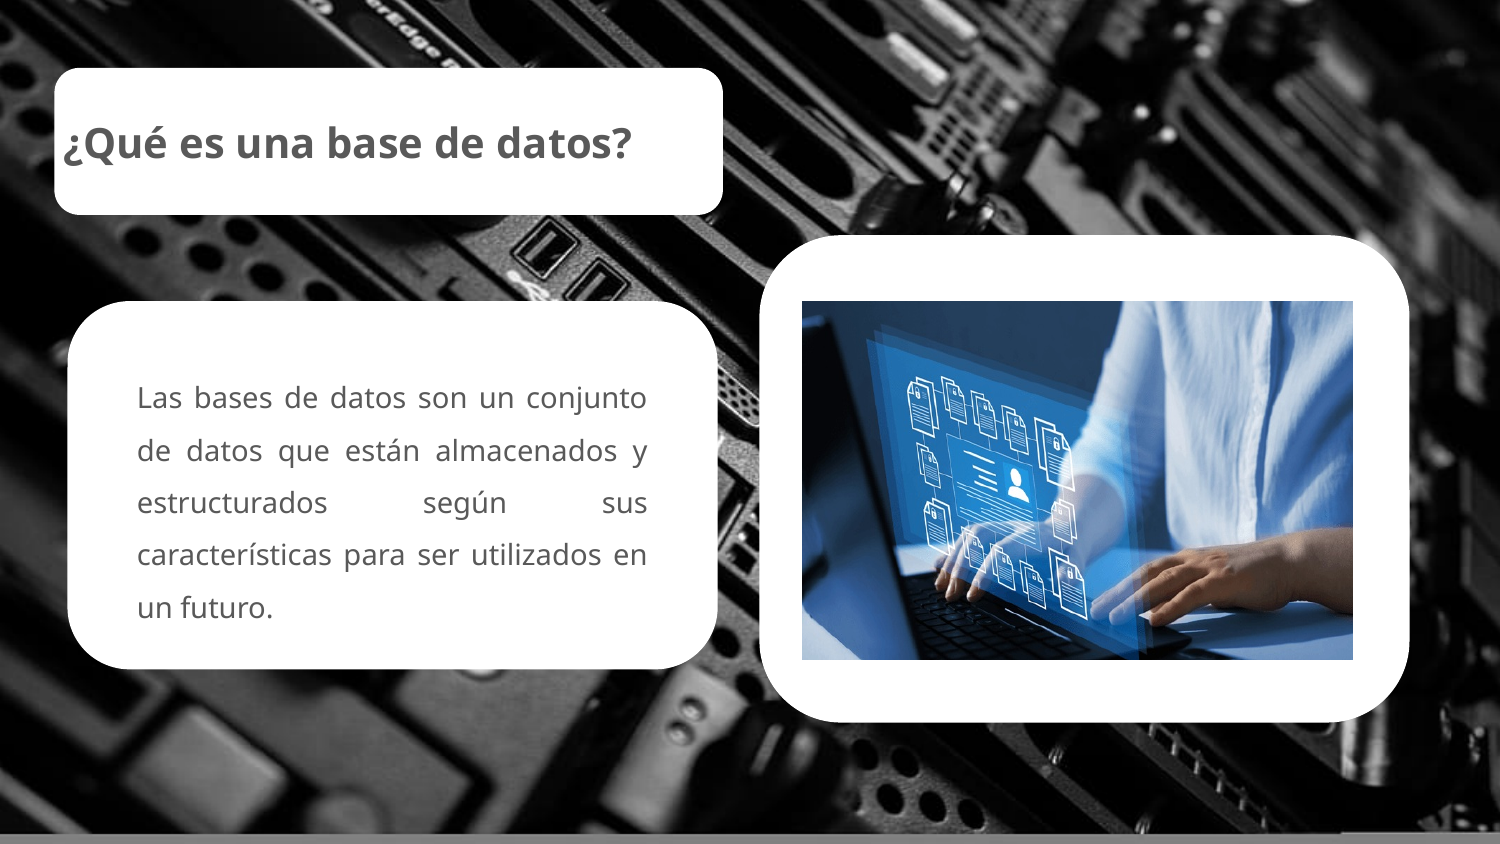

¿Qué es una base de datos?
Las bases de datos son un conjunto de datos que están almacenados y estructurados según sus características para ser utilizados en un futuro.